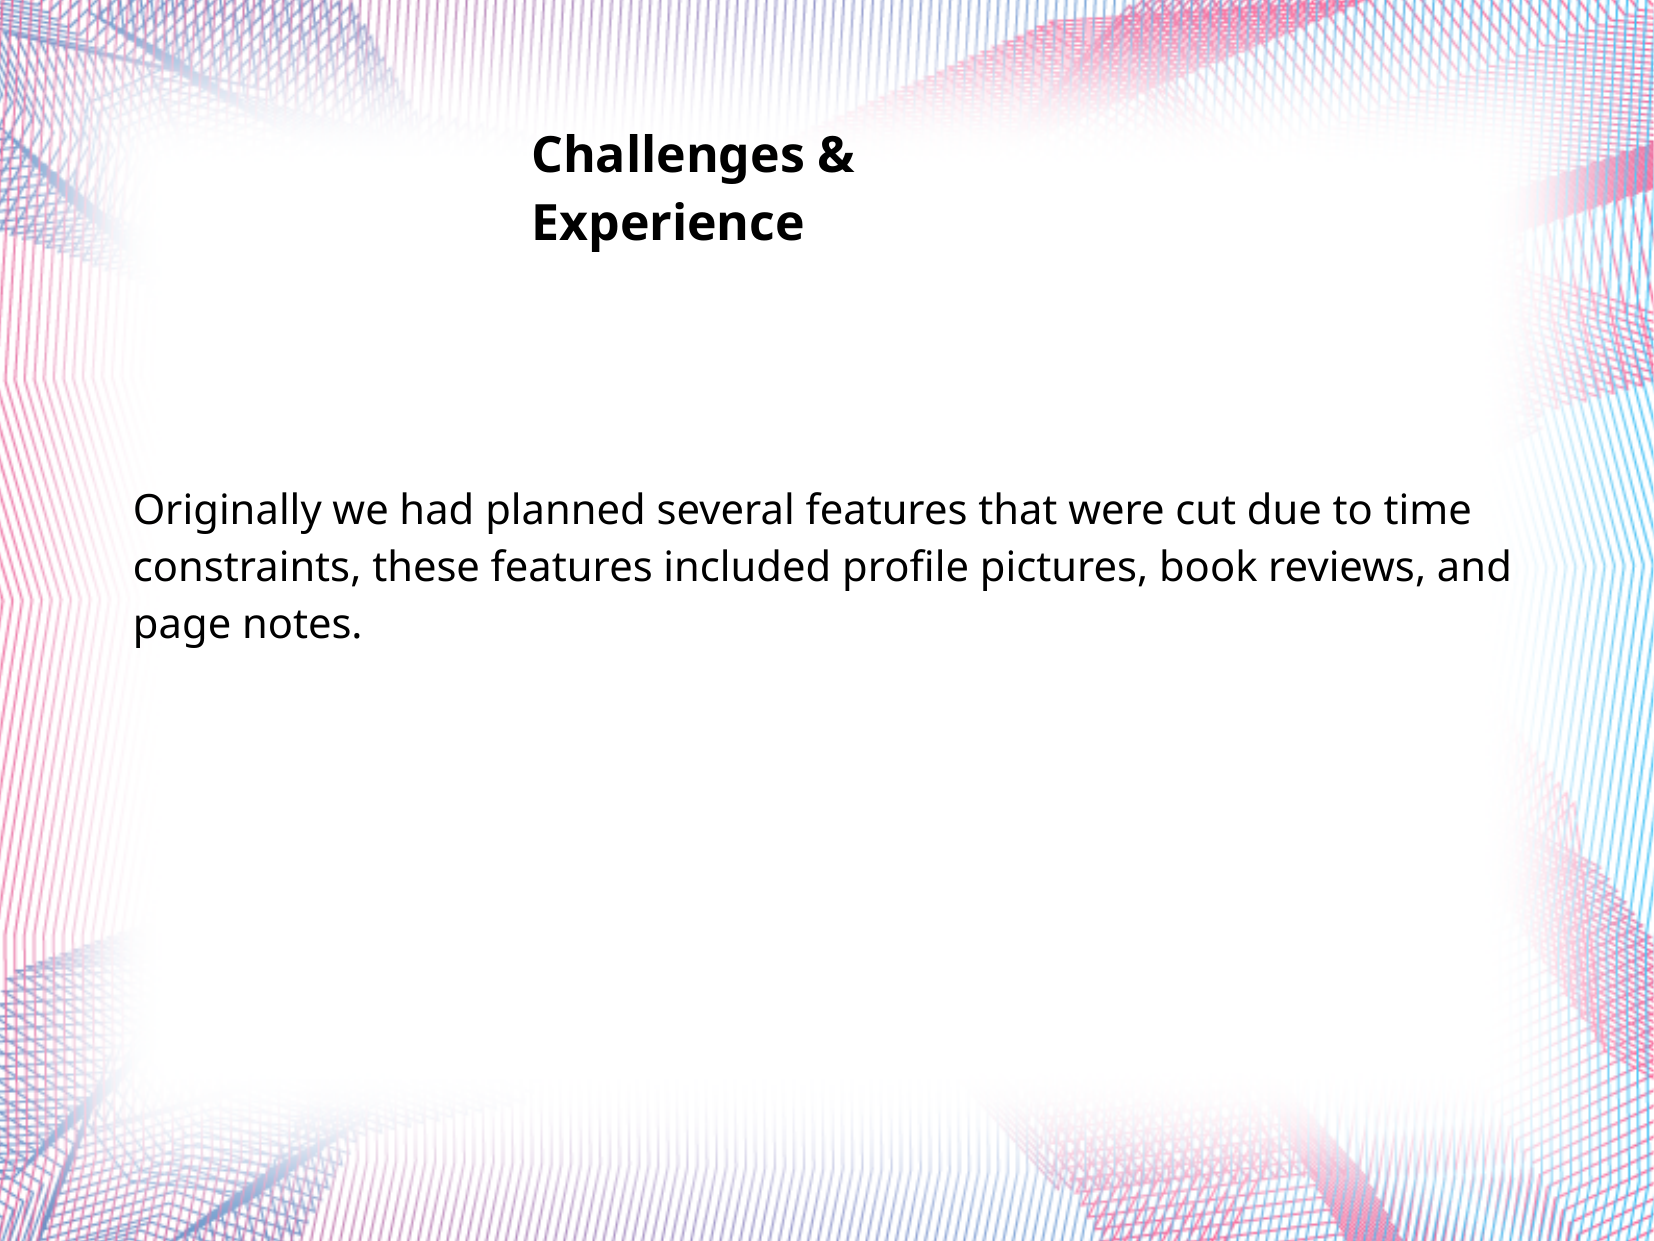

Challenges & Experience
Originally we had planned several features that were cut due to time constraints, these features included profile pictures, book reviews, and page notes.